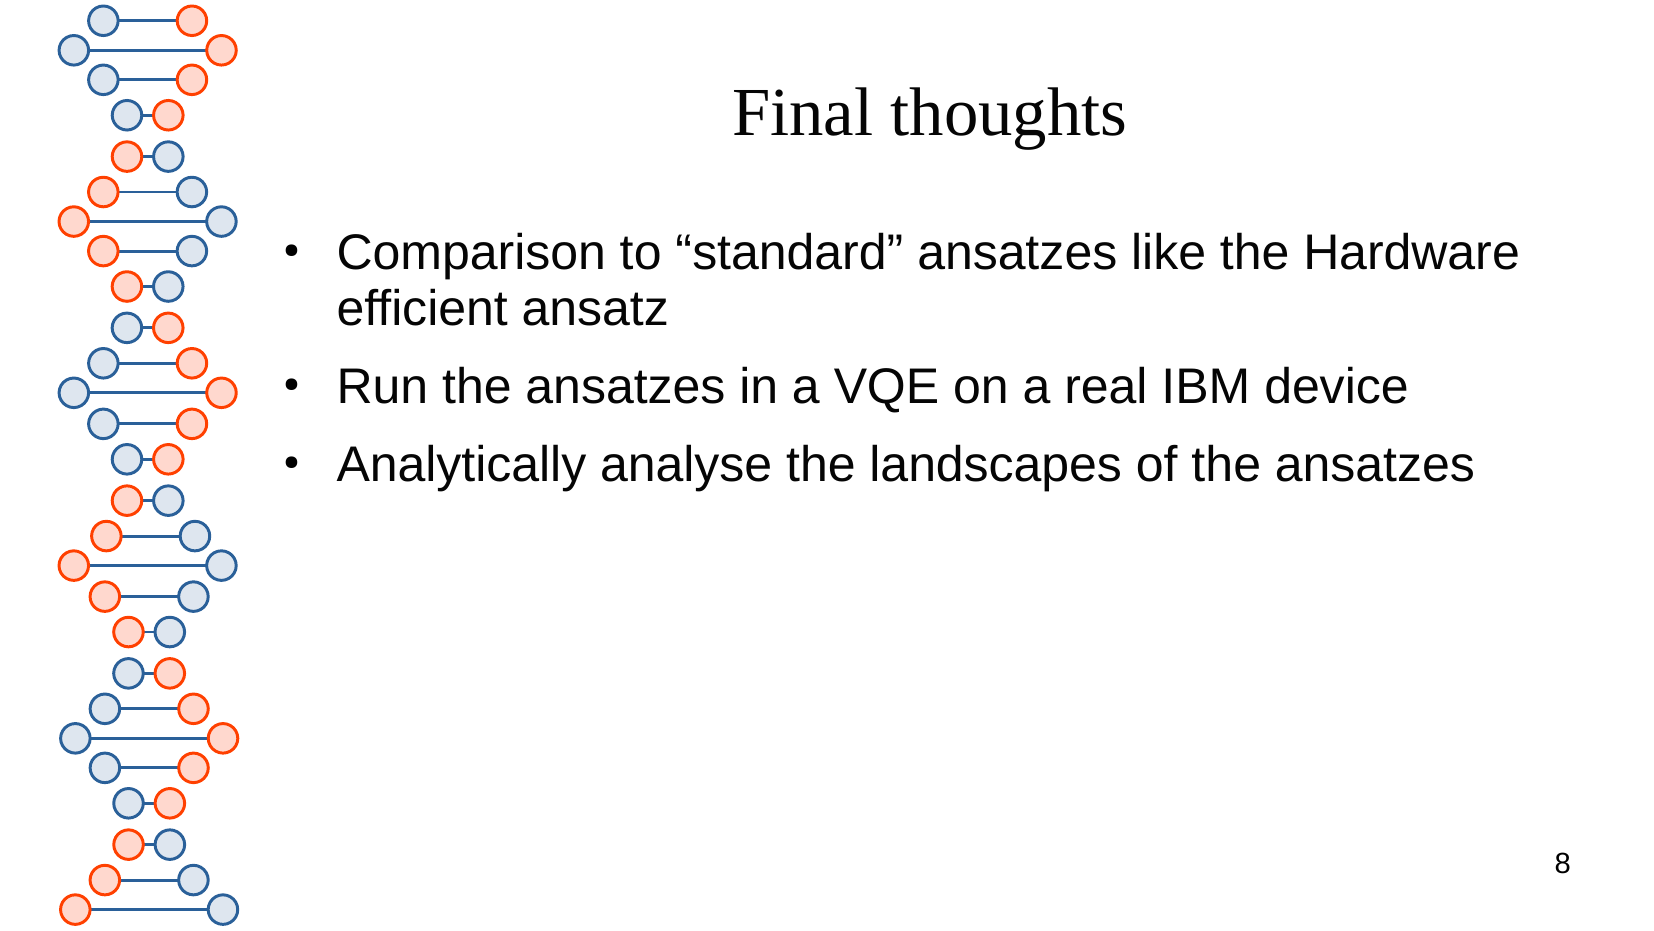

# Final thoughts
Comparison to “standard” ansatzes like the Hardware efficient ansatz
Run the ansatzes in a VQE on a real IBM device
Analytically analyse the landscapes of the ansatzes
8